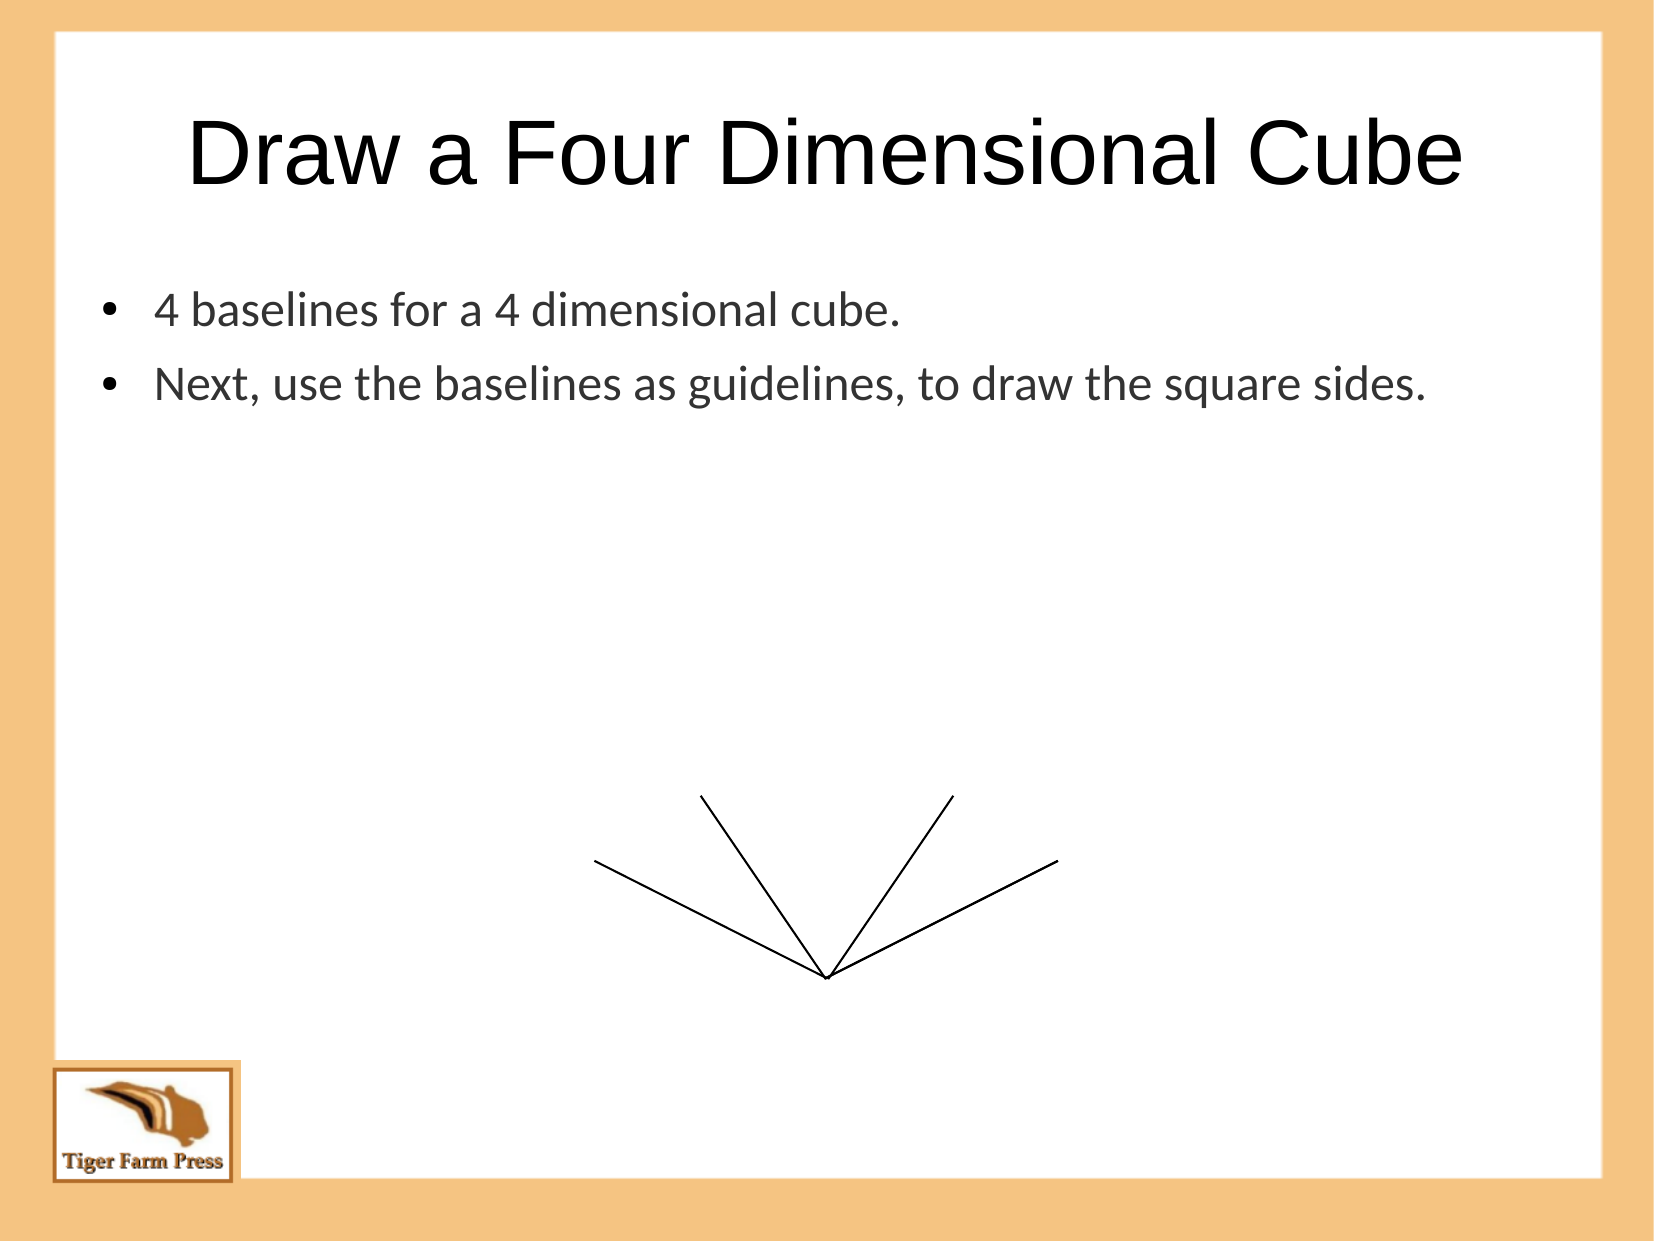

Draw a Four Dimensional Cube
# 4 baselines for a 4 dimensional cube.
Next, use the baselines as guidelines, to draw the square sides.